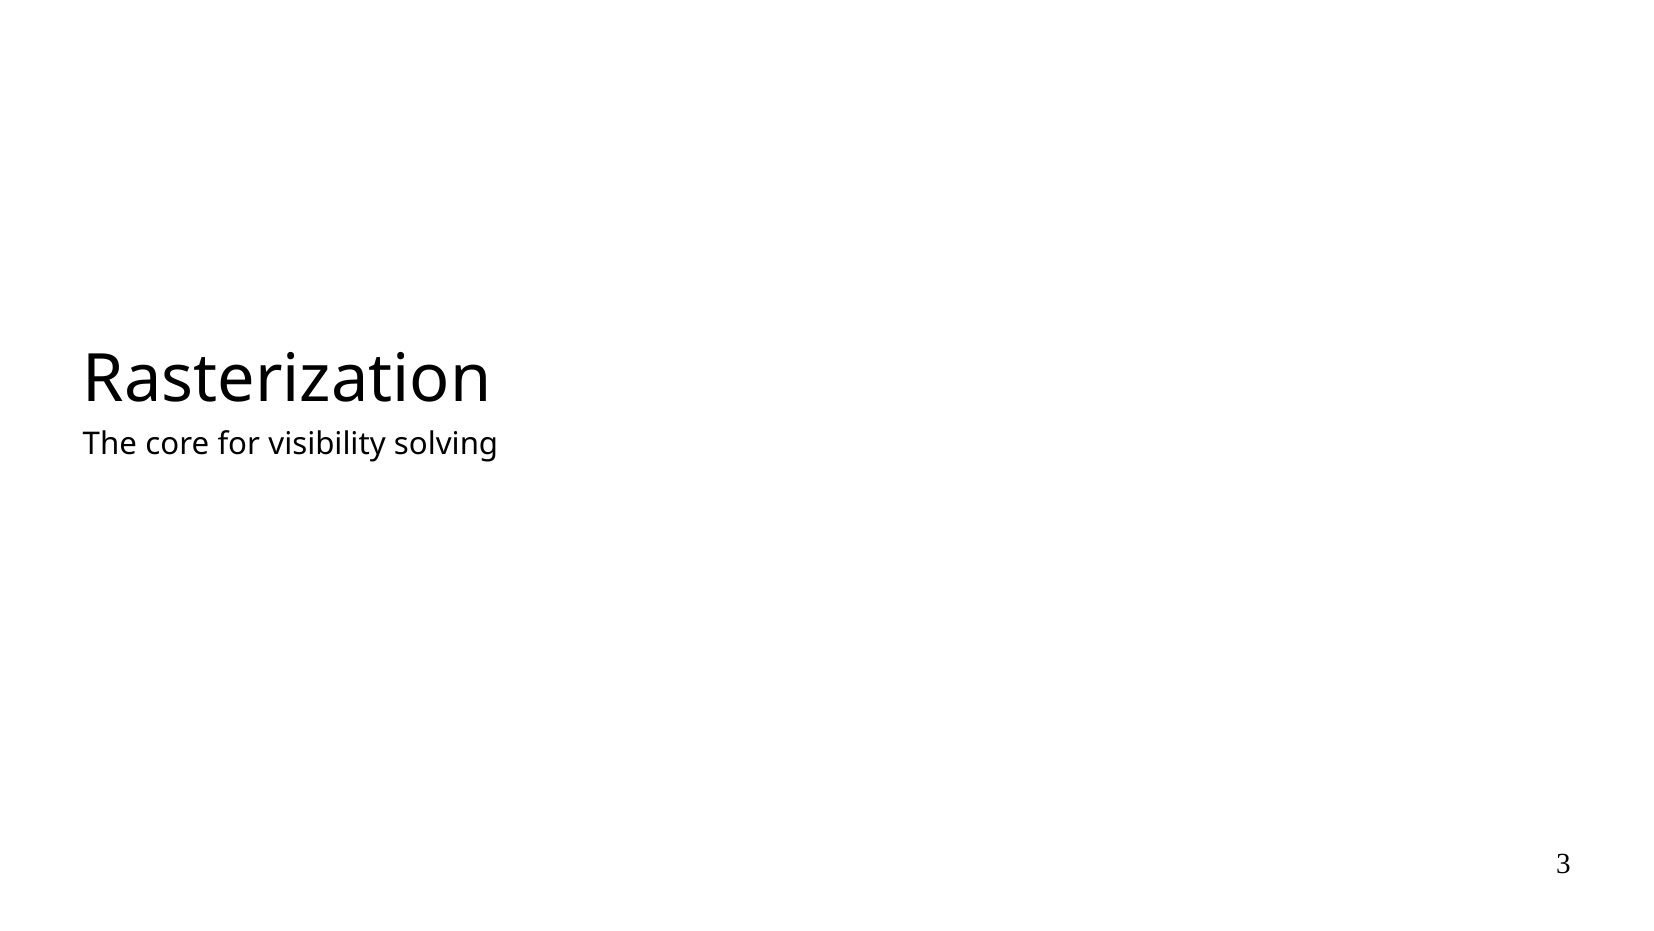

# Rasterization
The core for visibility solving
3